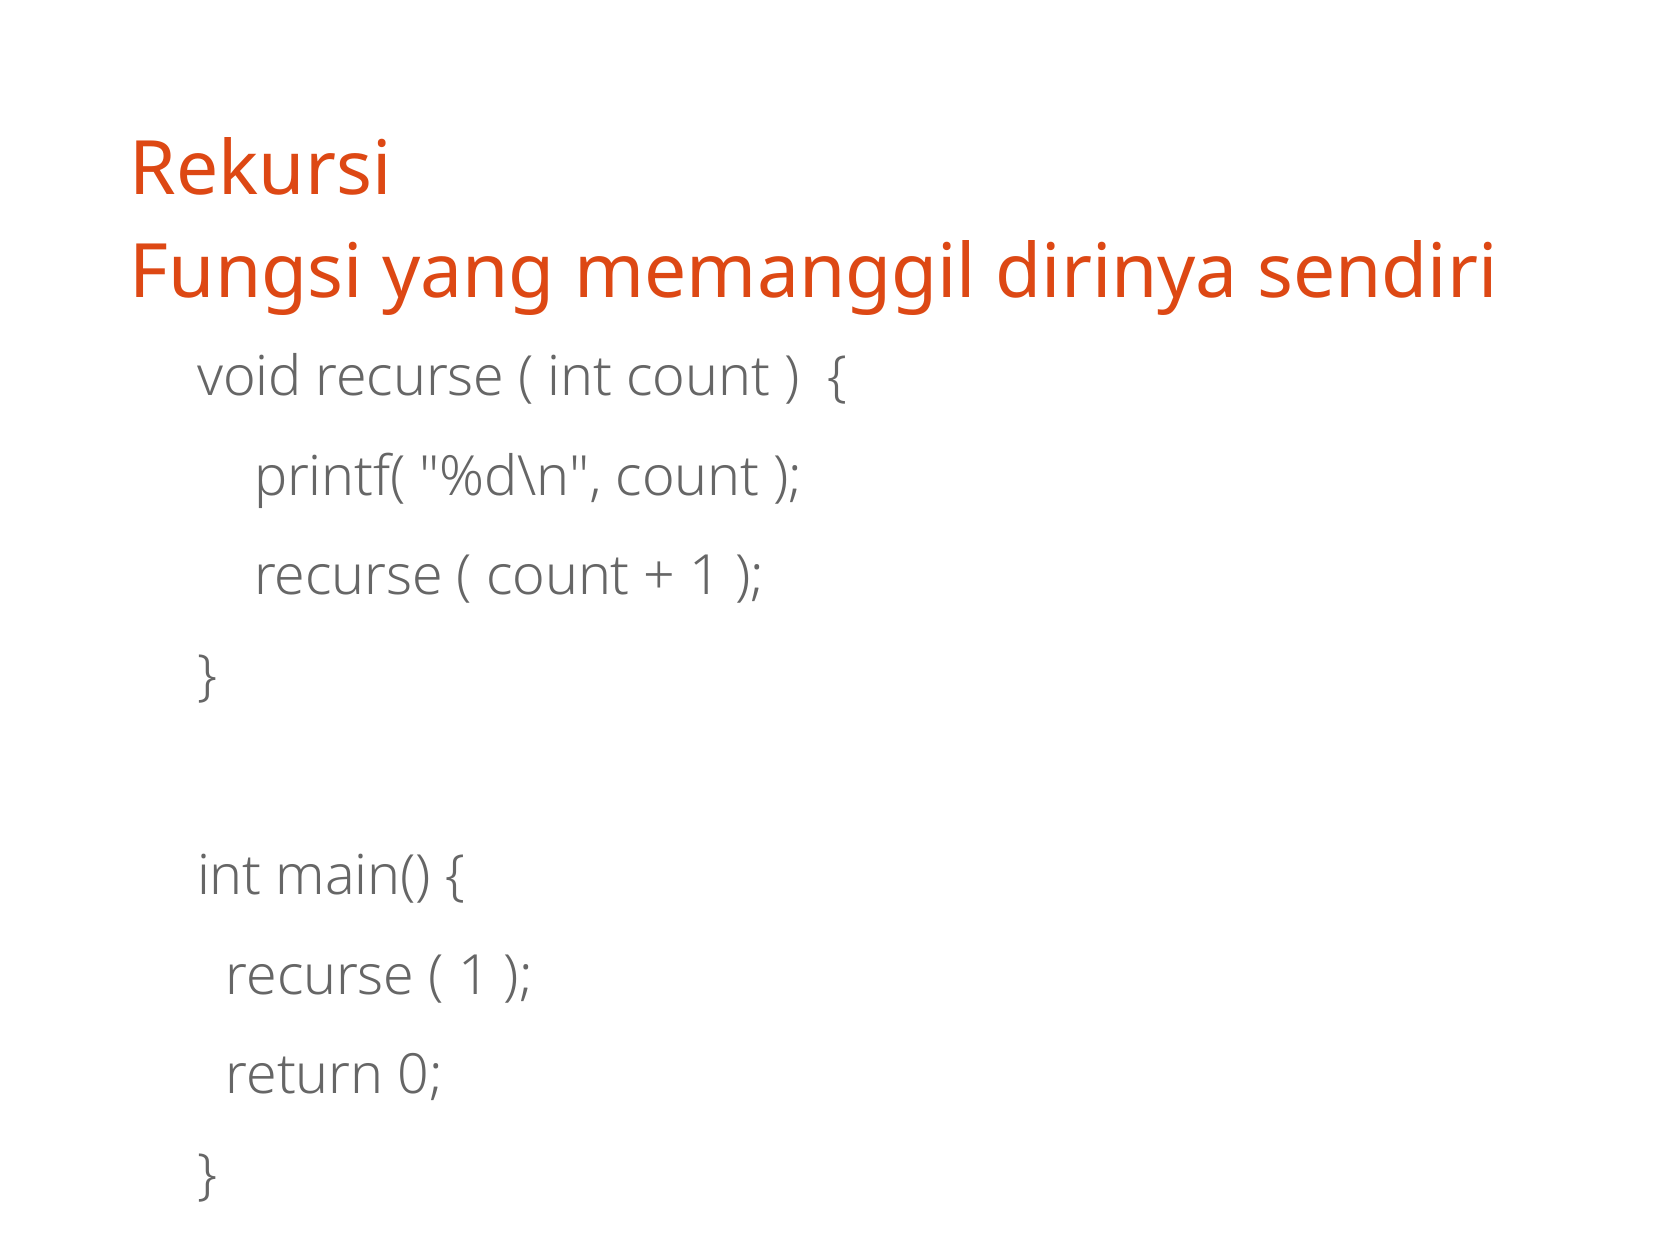

# Rekursi Fungsi yang memanggil dirinya sendiri
void recurse ( int count ) {
 printf( "%d\n", count );
 recurse ( count + 1 );
}
int main() {
 recurse ( 1 );
 return 0;
}